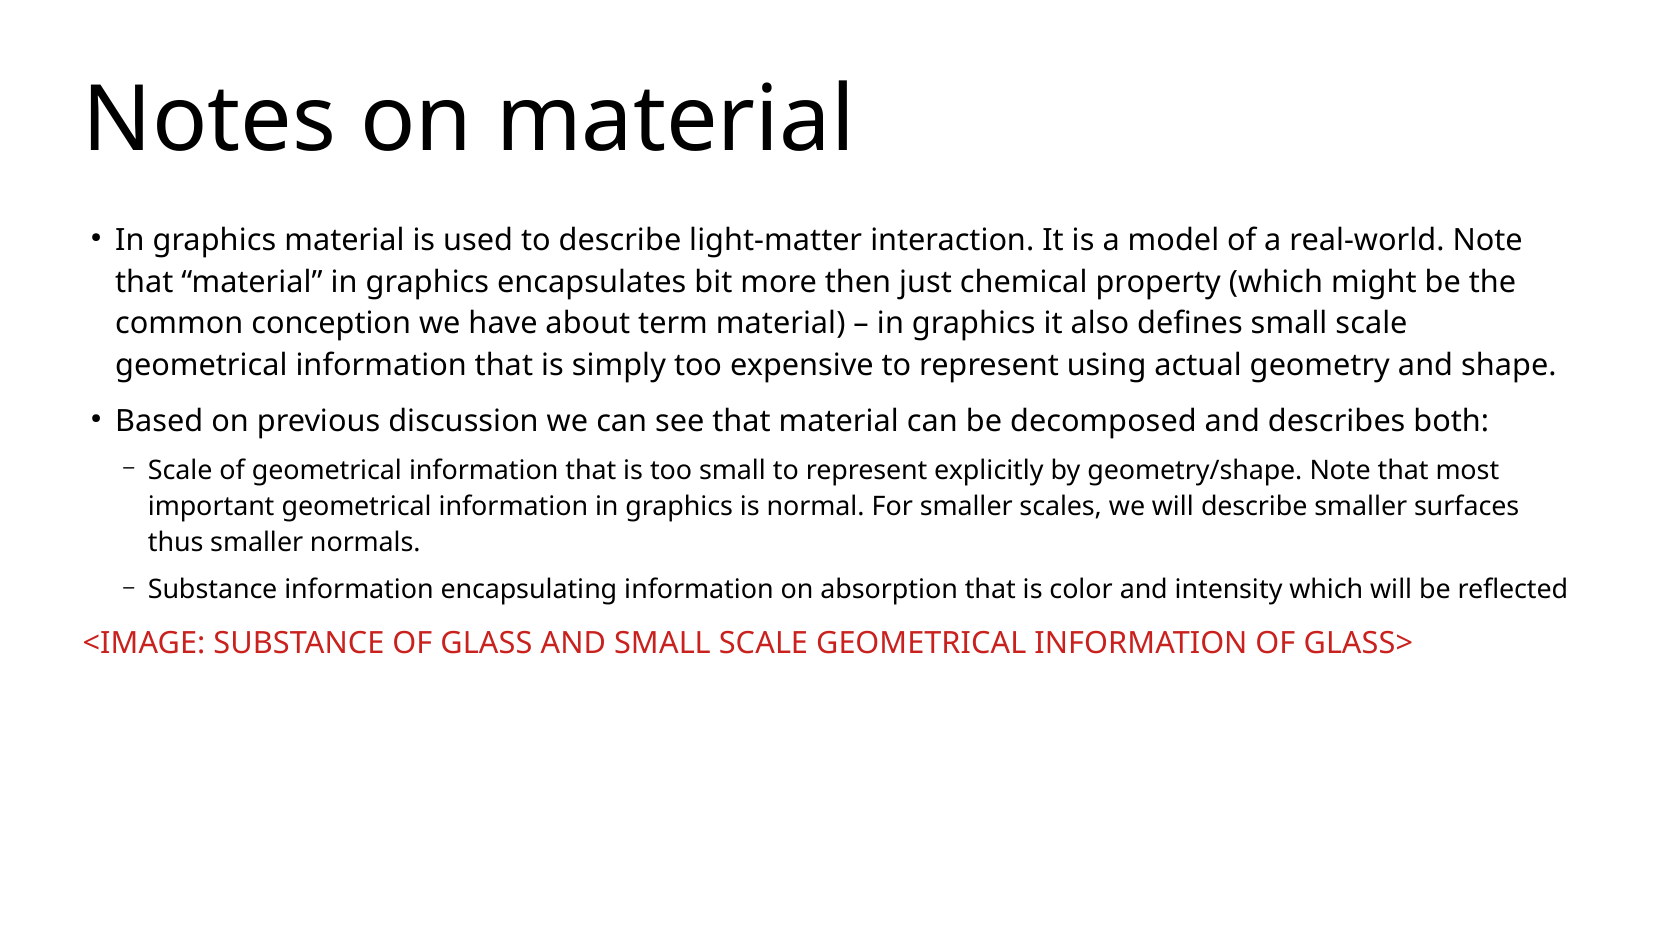

# Notes on material
In graphics material is used to describe light-matter interaction. It is a model of a real-world. Note that “material” in graphics encapsulates bit more then just chemical property (which might be the common conception we have about term material) – in graphics it also defines small scale geometrical information that is simply too expensive to represent using actual geometry and shape.
Based on previous discussion we can see that material can be decomposed and describes both:
Scale of geometrical information that is too small to represent explicitly by geometry/shape. Note that most important geometrical information in graphics is normal. For smaller scales, we will describe smaller surfaces thus smaller normals.
Substance information encapsulating information on absorption that is color and intensity which will be reflected
<IMAGE: SUBSTANCE OF GLASS AND SMALL SCALE GEOMETRICAL INFORMATION OF GLASS>